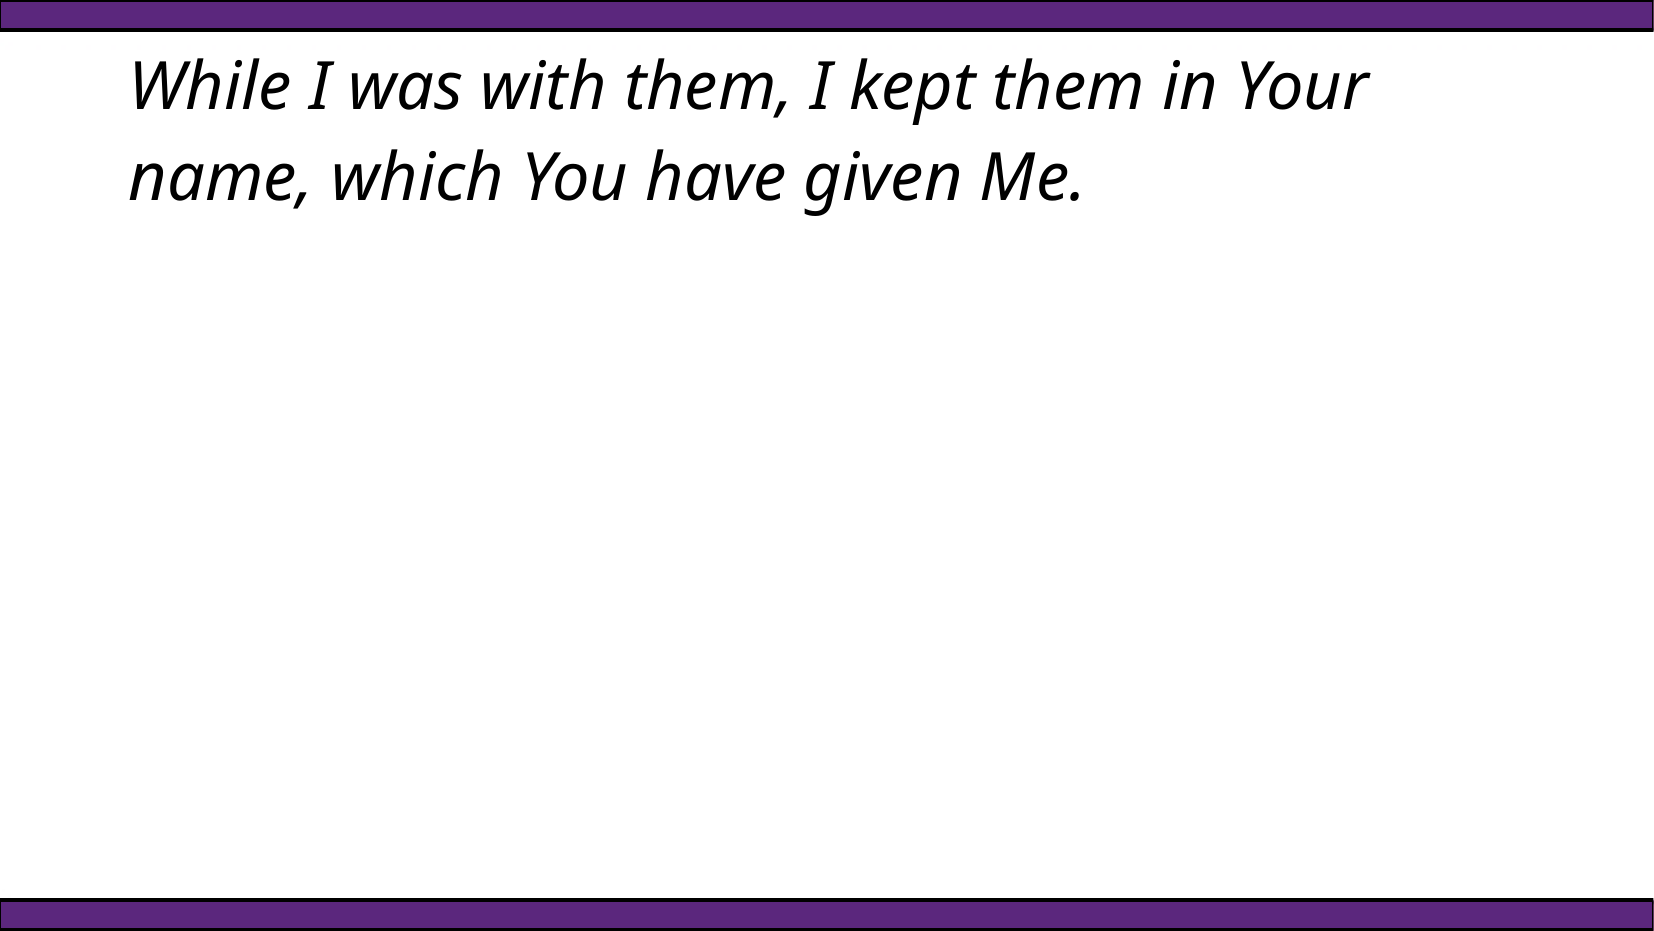

While I was with them, I kept them in Your
 name, which You have given Me.